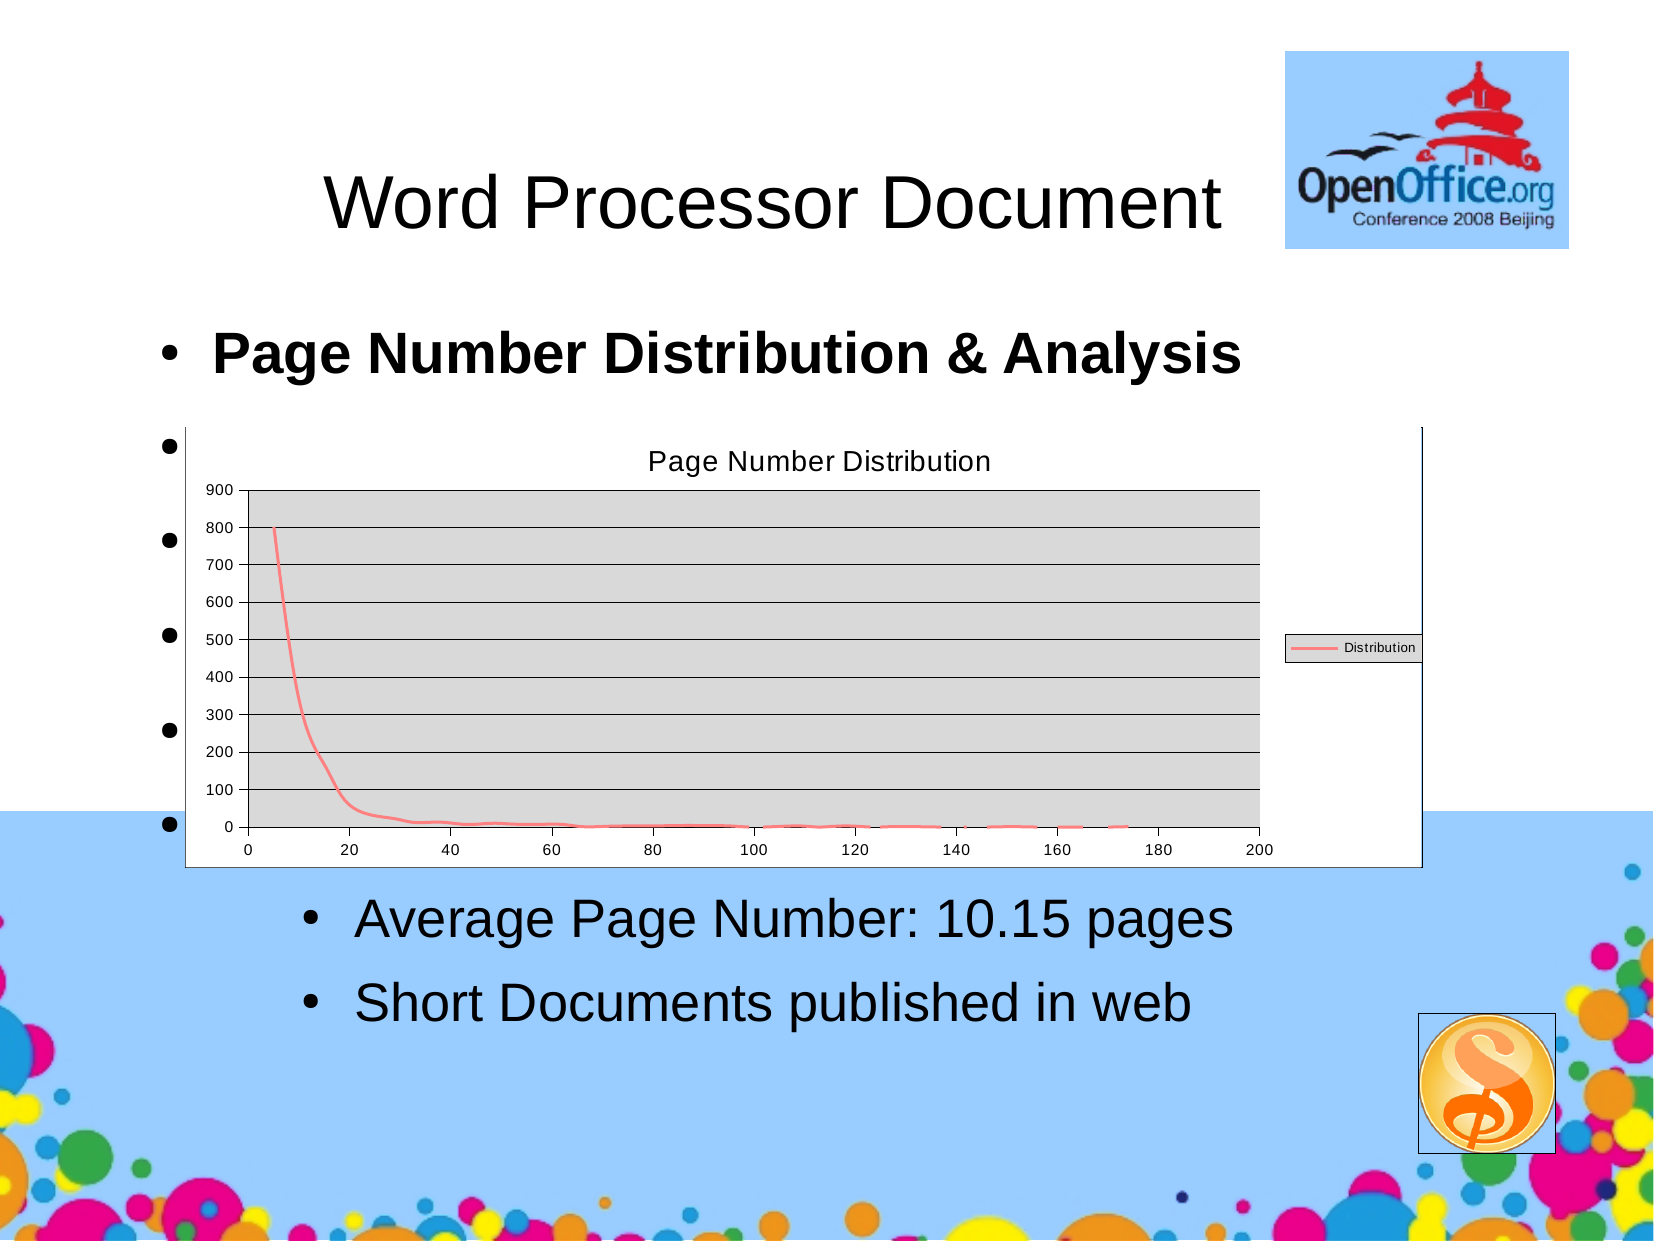

# Word Processor Document
Page Number Distribution & Analysis
Average Page Number: 10.15 pages
Short Documents published in web
### Chart: Page Number Distribution
| Category | Distribution |
|---|---|